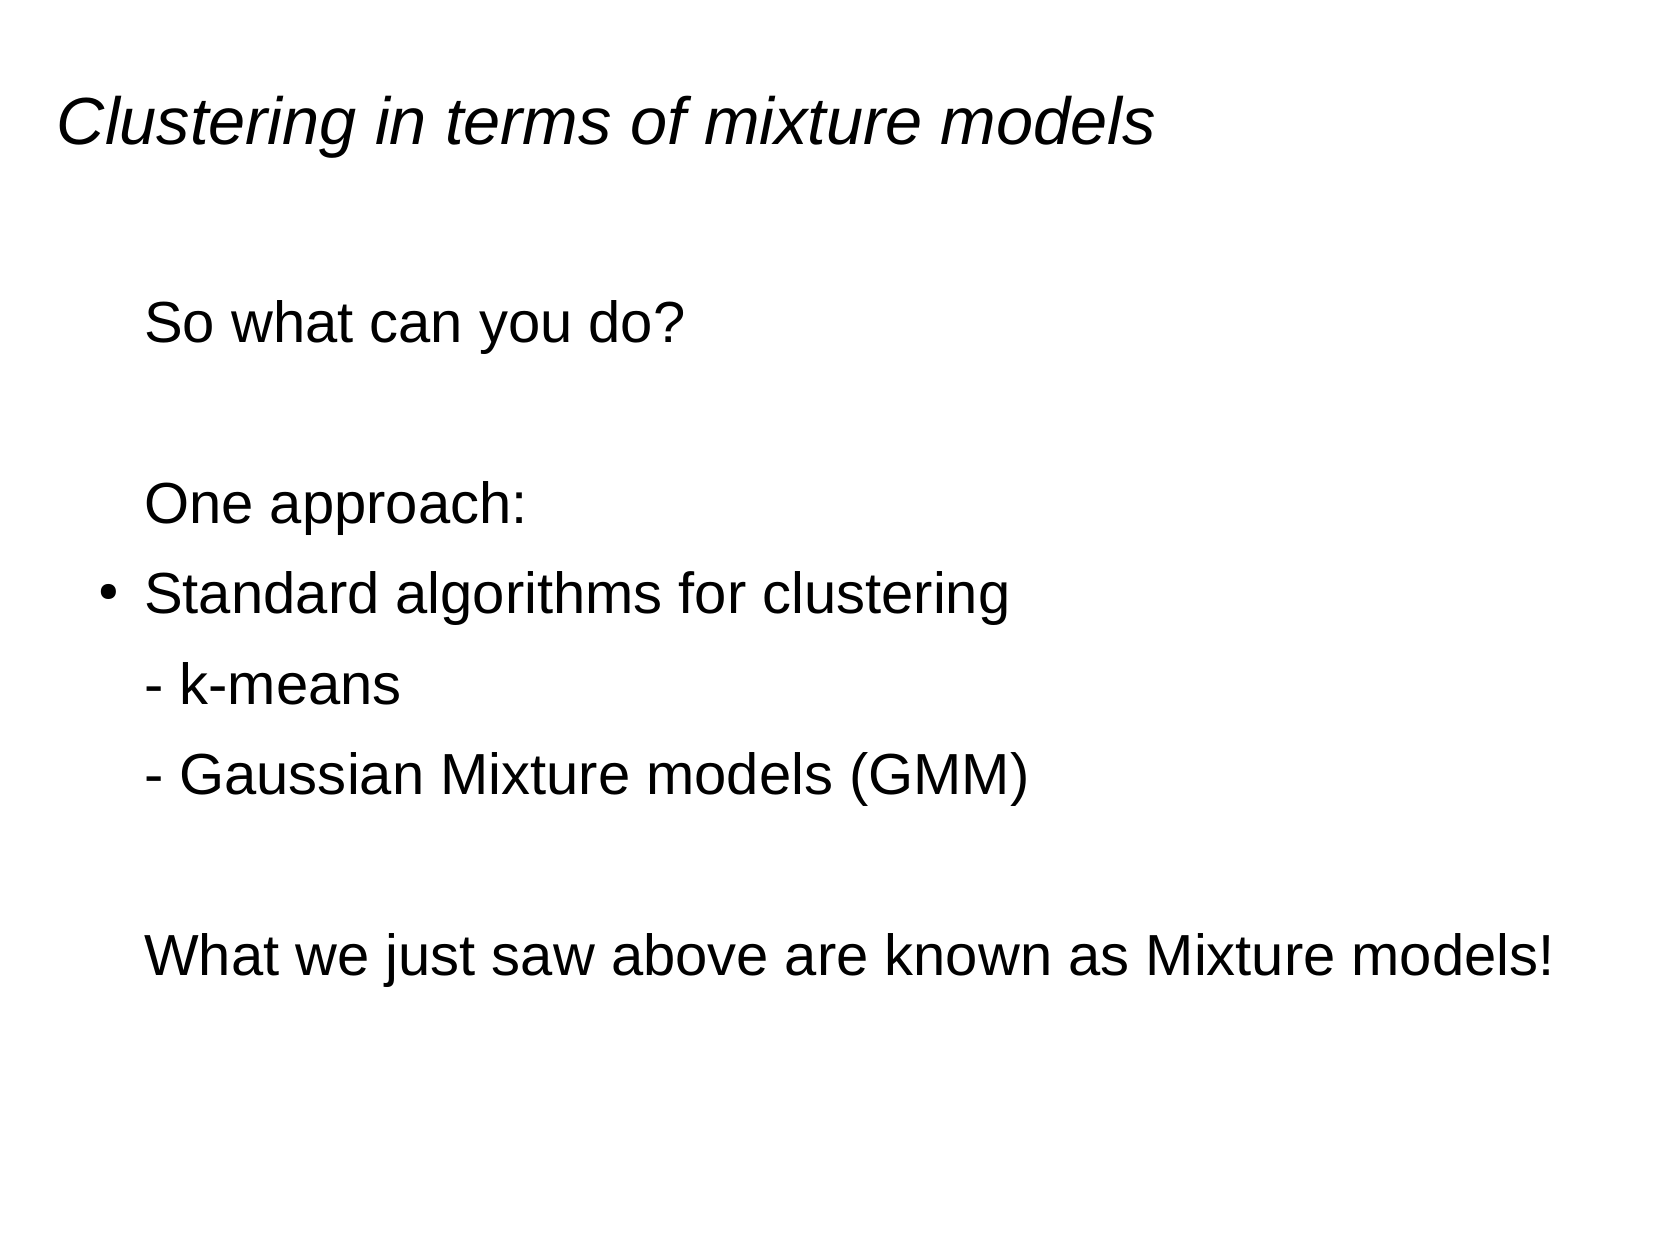

Clustering in terms of mixture models
# So what can you do?
One approach:
Standard algorithms for clustering
- k-means
- Gaussian Mixture models (GMM)
What we just saw above are known as Mixture models!